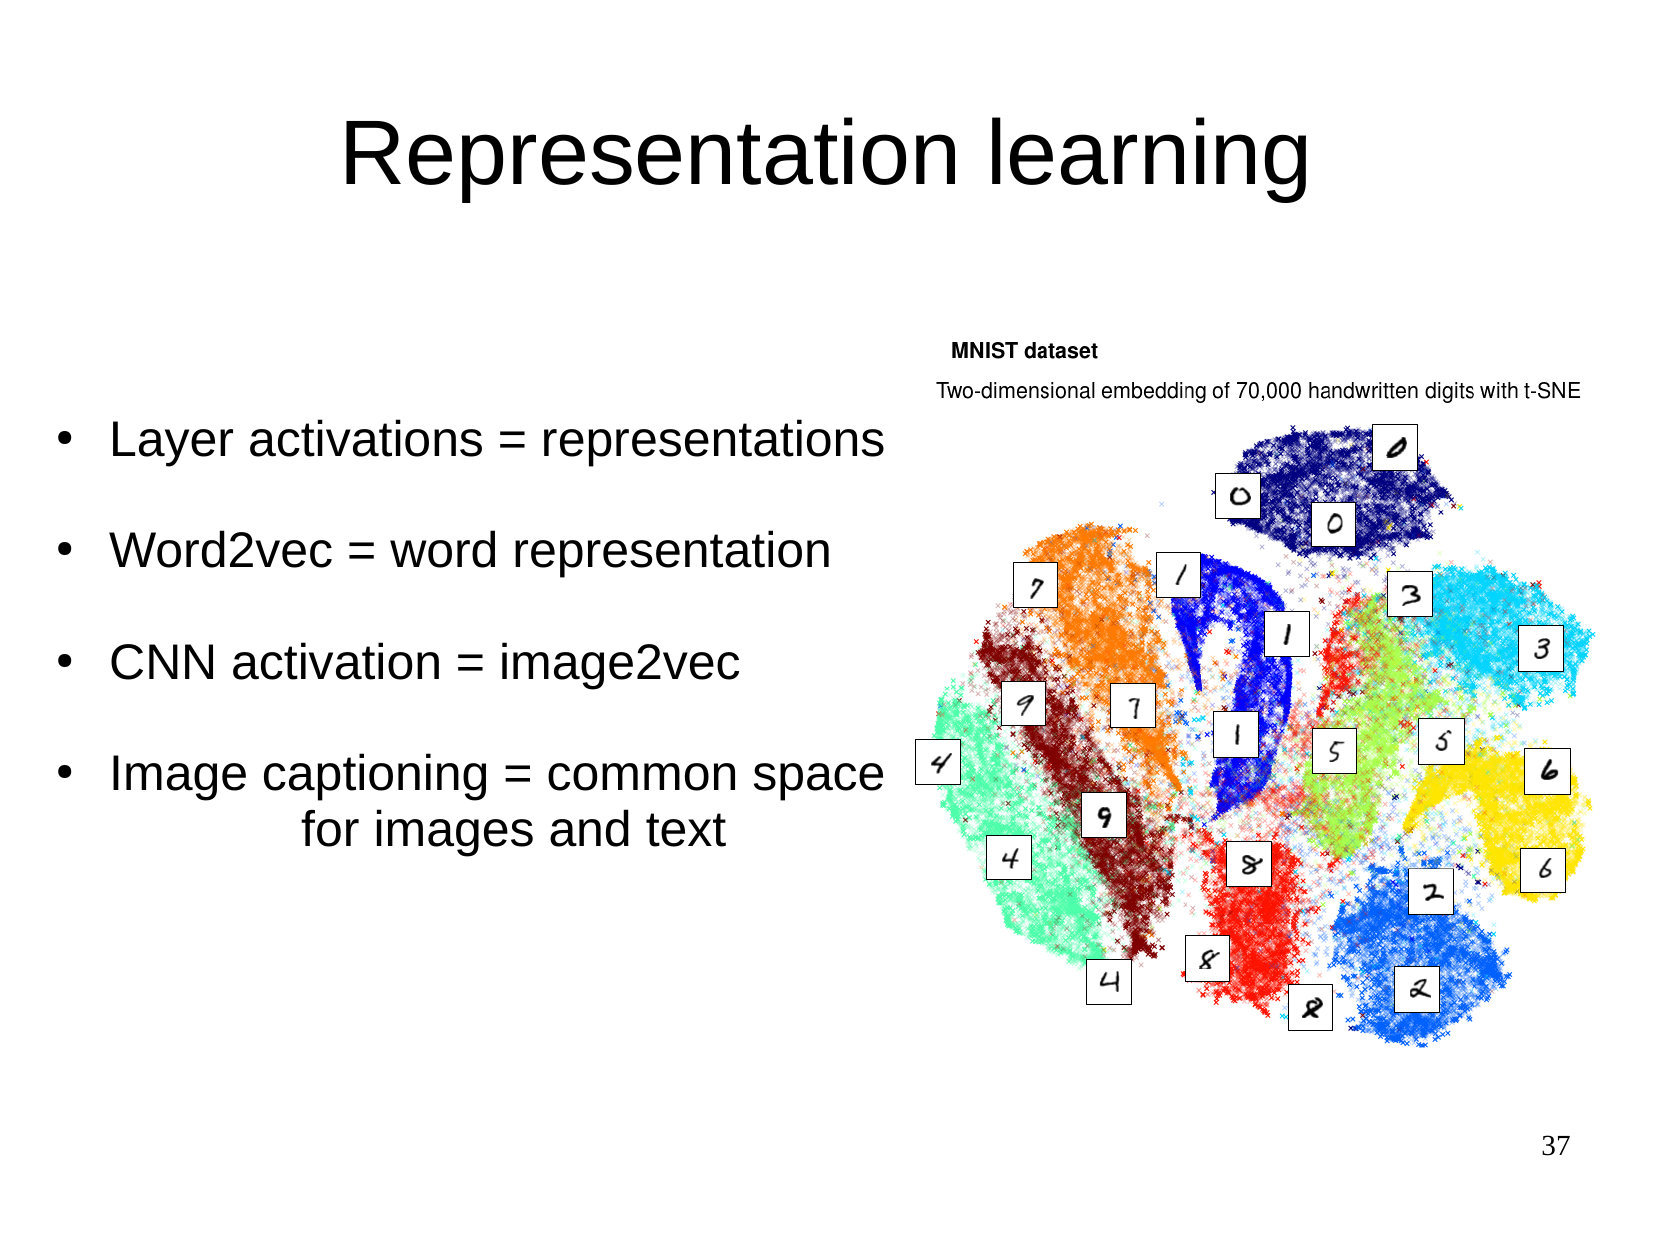

# Representation learning
Layer activations = representations
Word2vec = word representation
CNN activation = image2vec
Image captioning = common space
for images and text
37